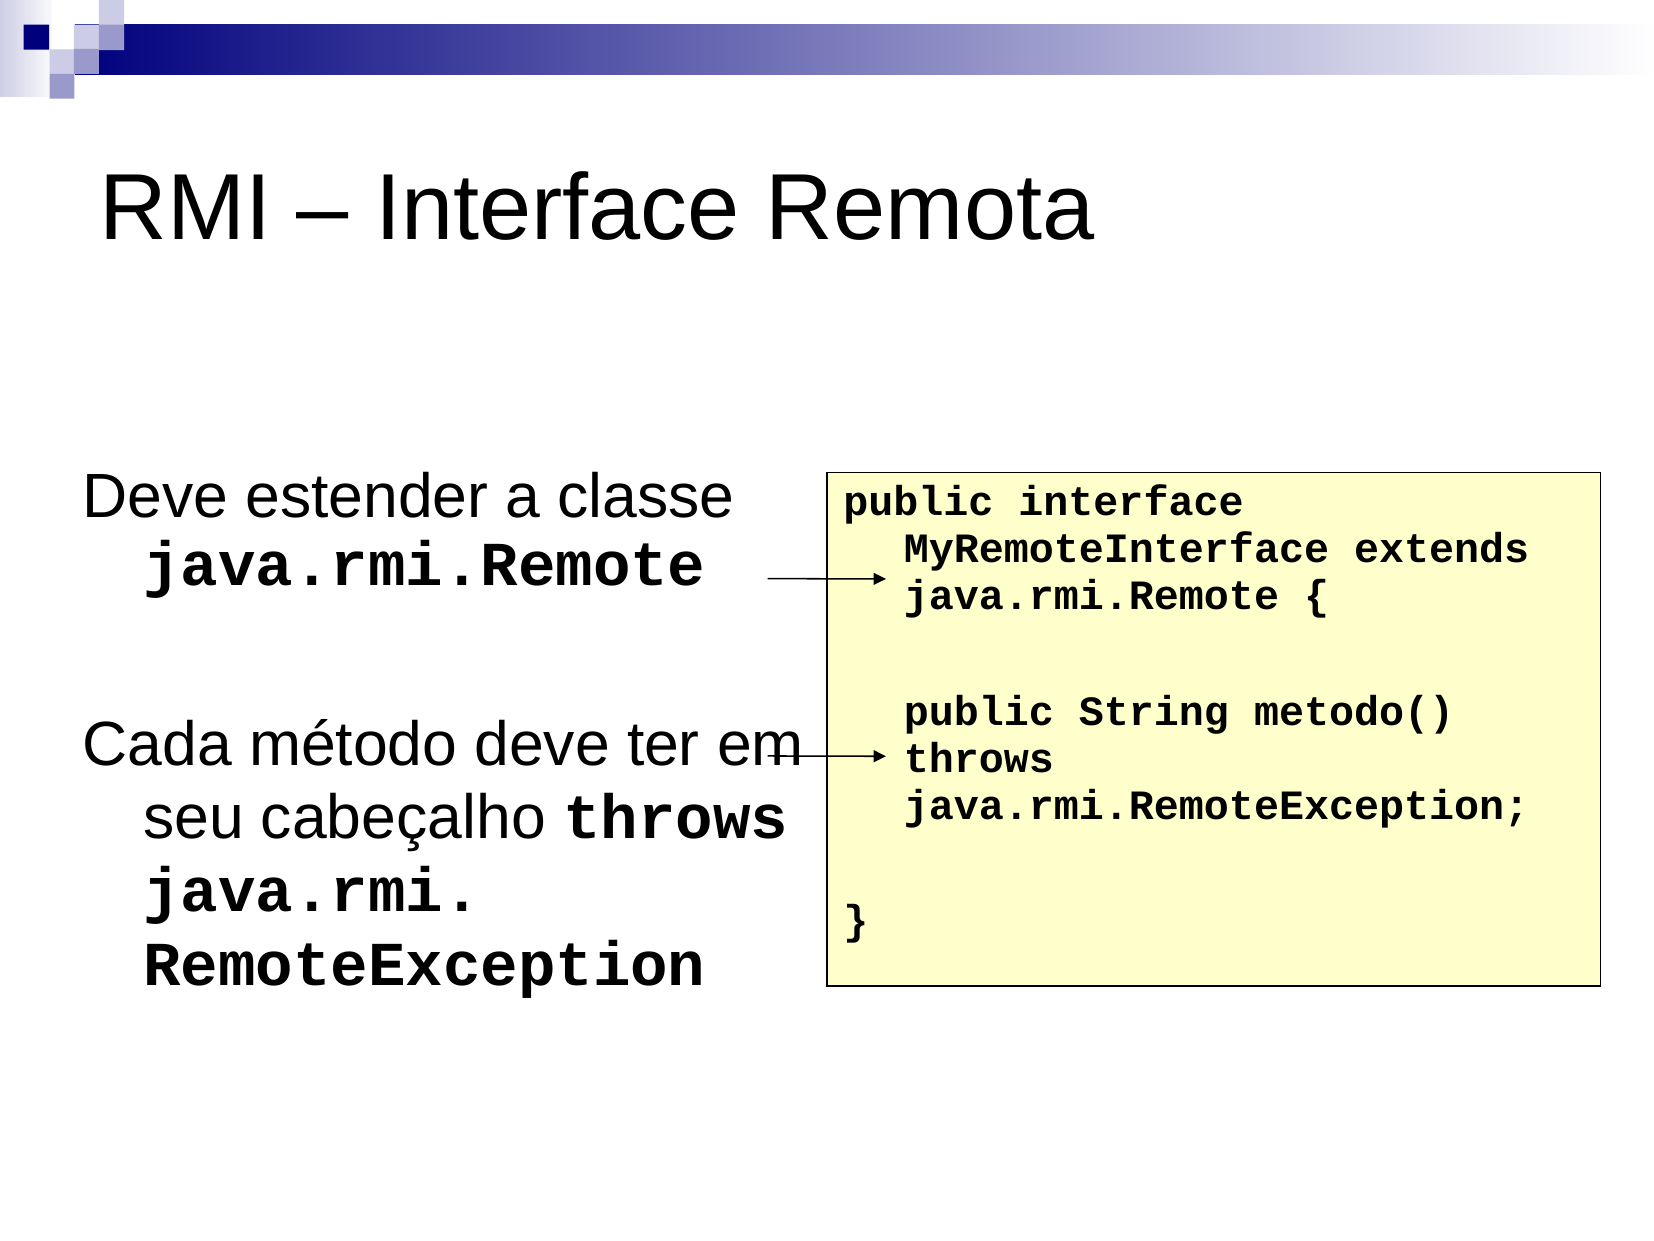

RMI – Interface Remota
# Deve estender a classe java.rmi.Remote
Cada método deve ter em seu cabeçalho throws java.rmi. RemoteException
public interface MyRemoteInterface extends java.rmi.Remote {
	public String metodo() throws java.rmi.RemoteException;
}